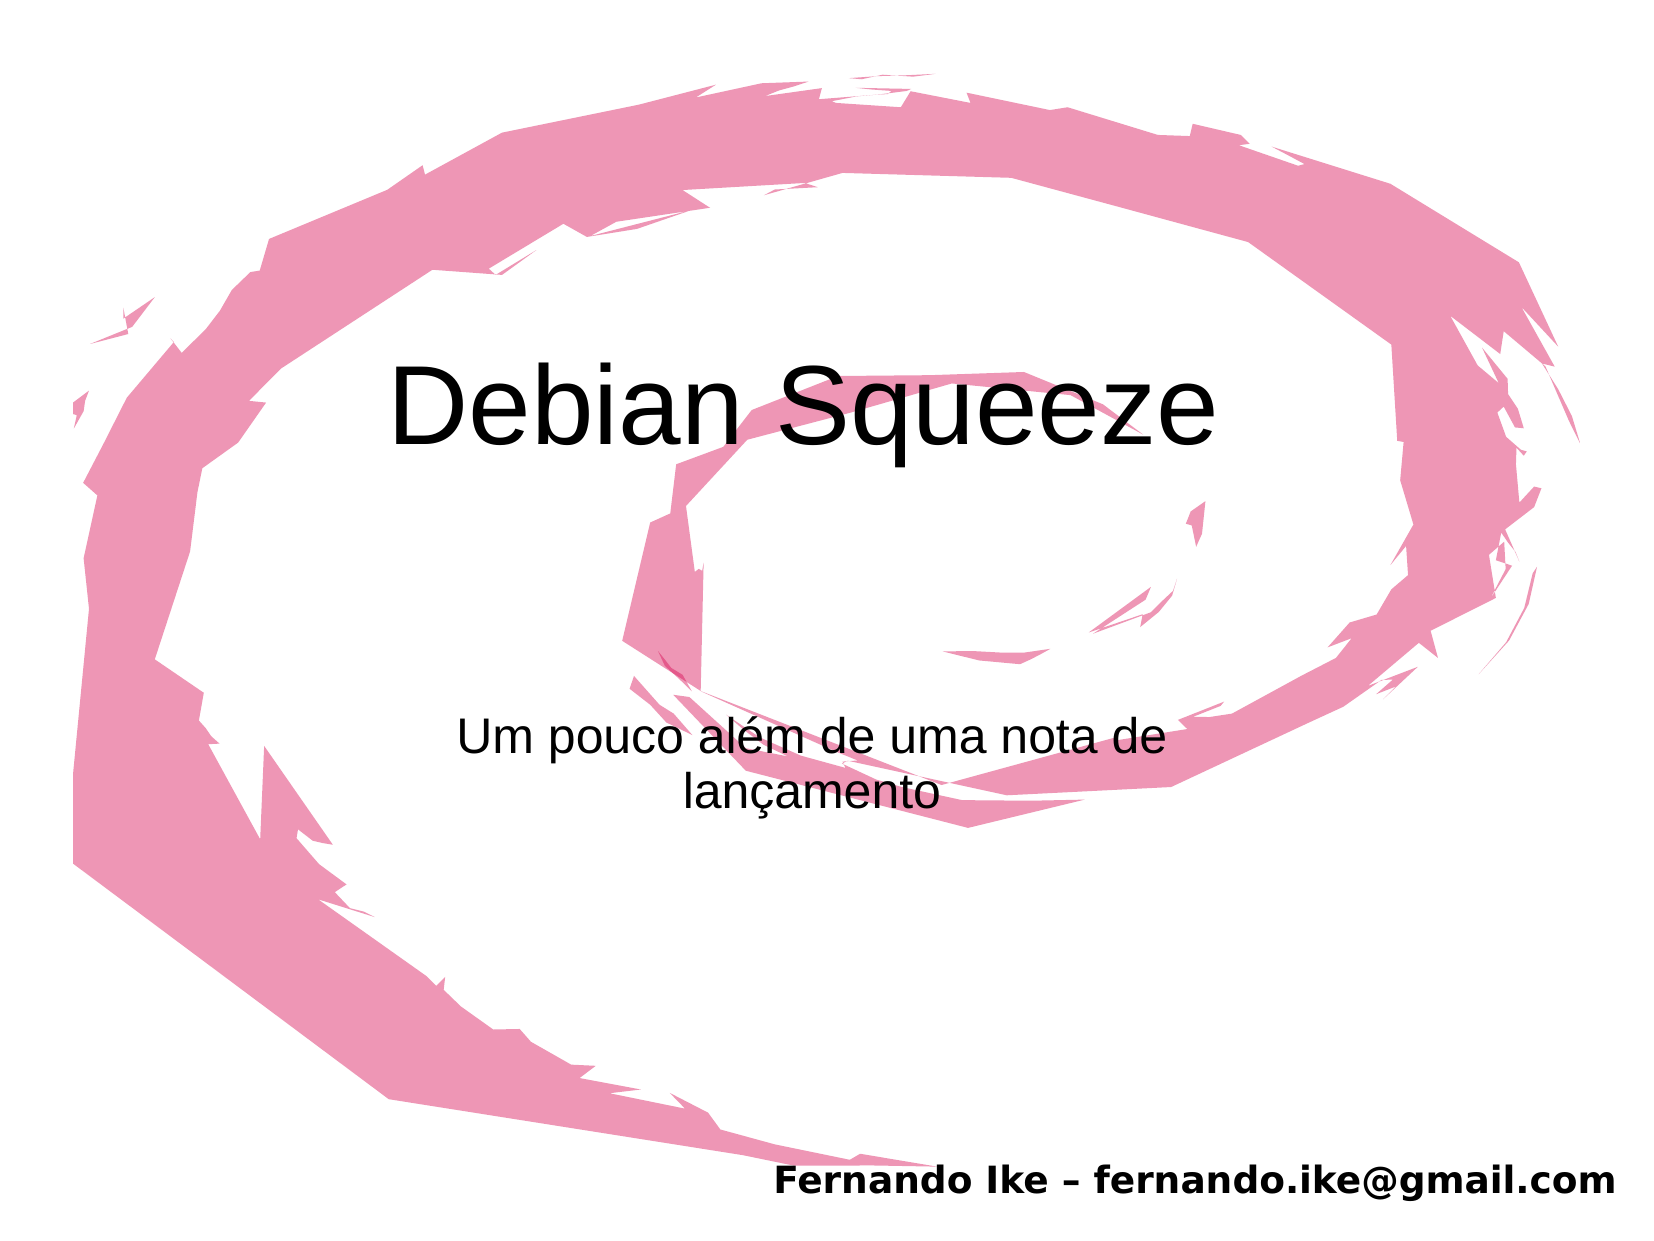

# Debian Squeeze
Um pouco além de uma nota de lançamento
Fernando Ike – fernando.ike@gmail.com